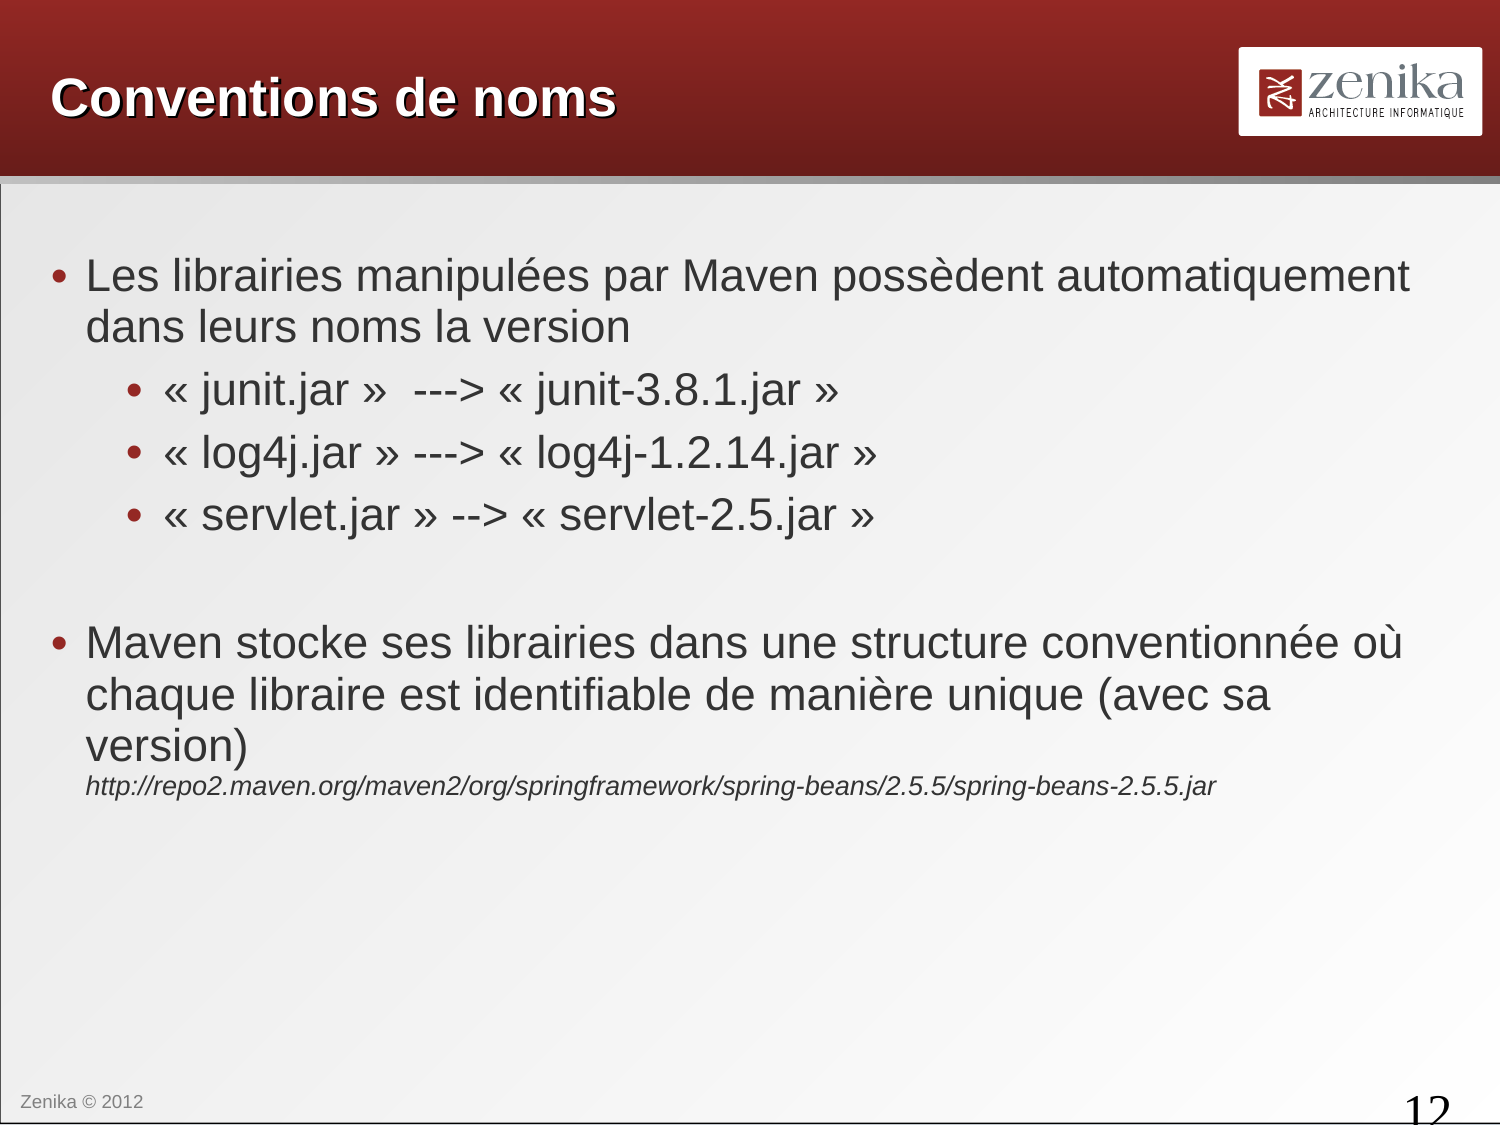

# Conventions de noms
Les librairies manipulées par Maven possèdent automatiquement dans leurs noms la version
« junit.jar » ---> « junit-3.8.1.jar »
« log4j.jar » ---> « log4j-1.2.14.jar »
« servlet.jar » --> « servlet-2.5.jar »
Maven stocke ses librairies dans une structure conventionnée où chaque libraire est identifiable de manière unique (avec sa version)
http://repo2.maven.org/maven2/org/springframework/spring-beans/2.5.5/spring-beans-2.5.5.jar